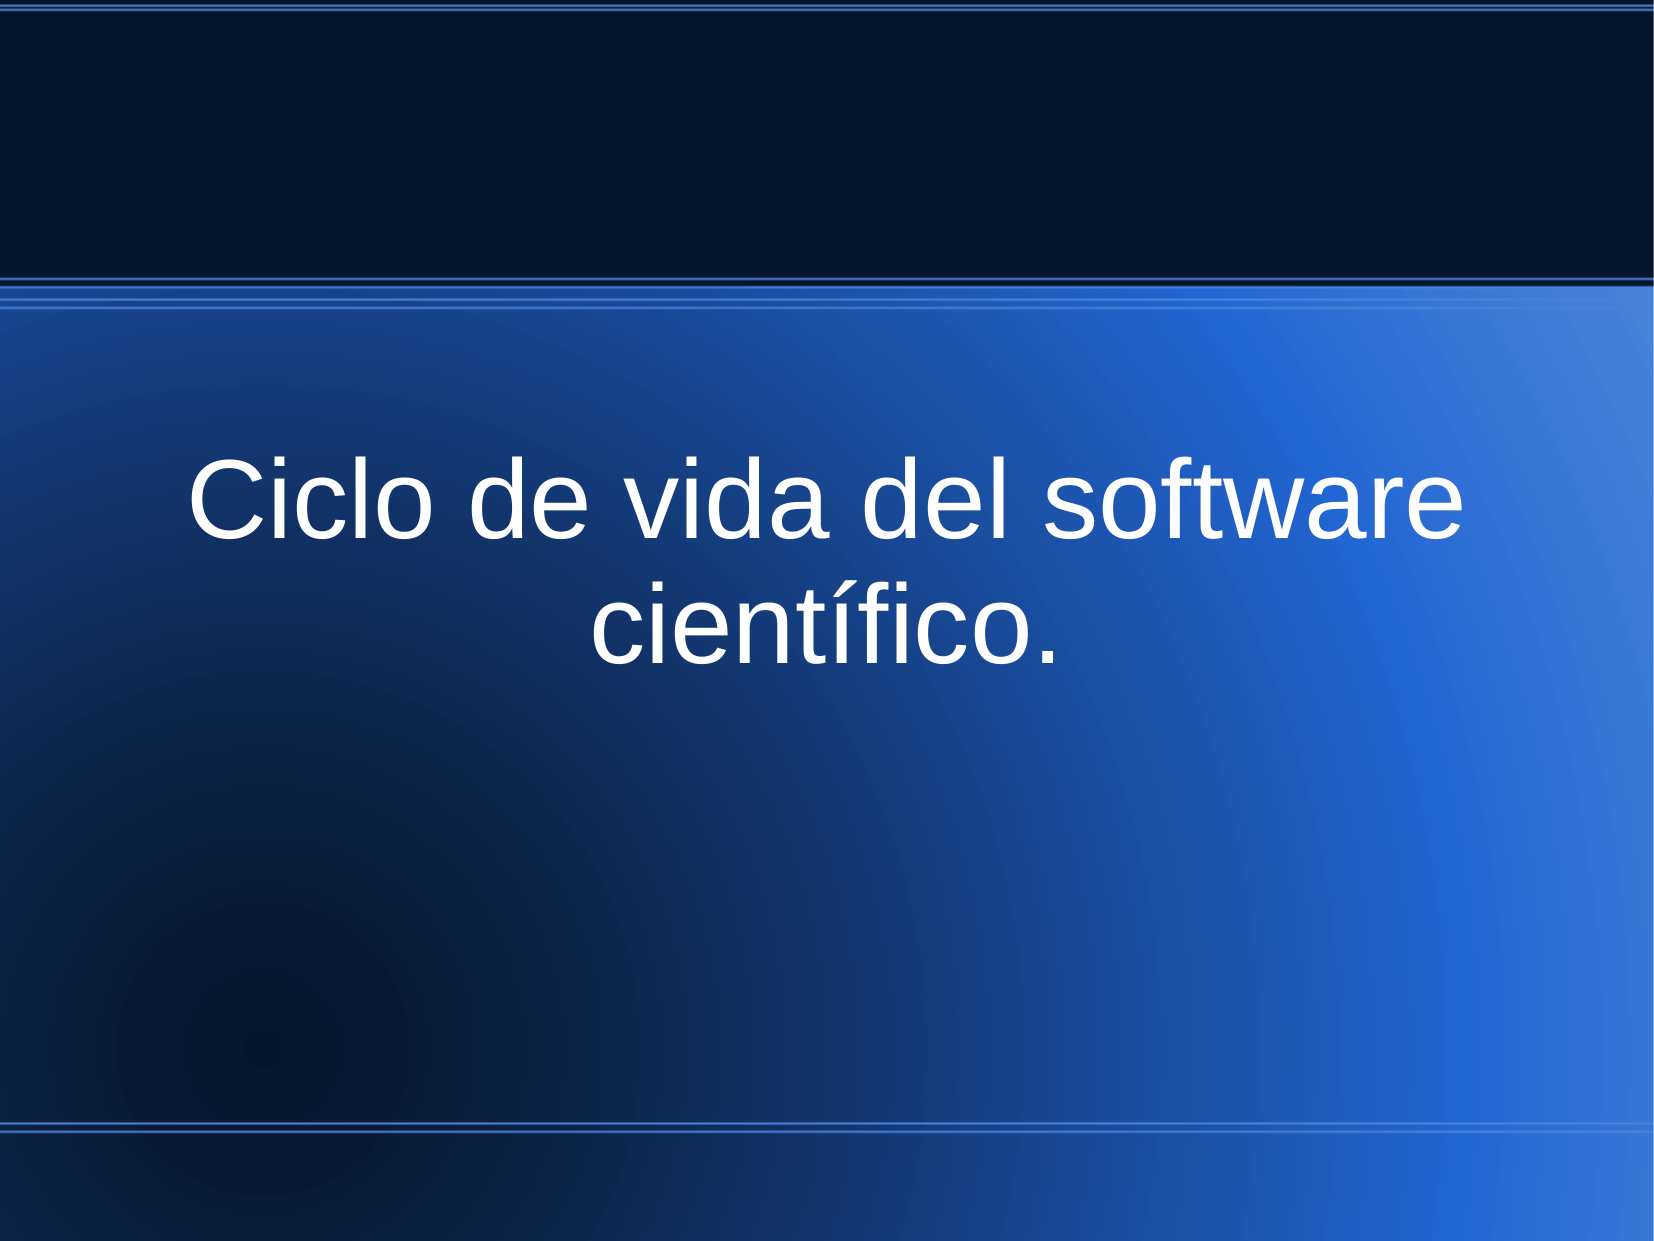

# Ciclo de vida del software científico.